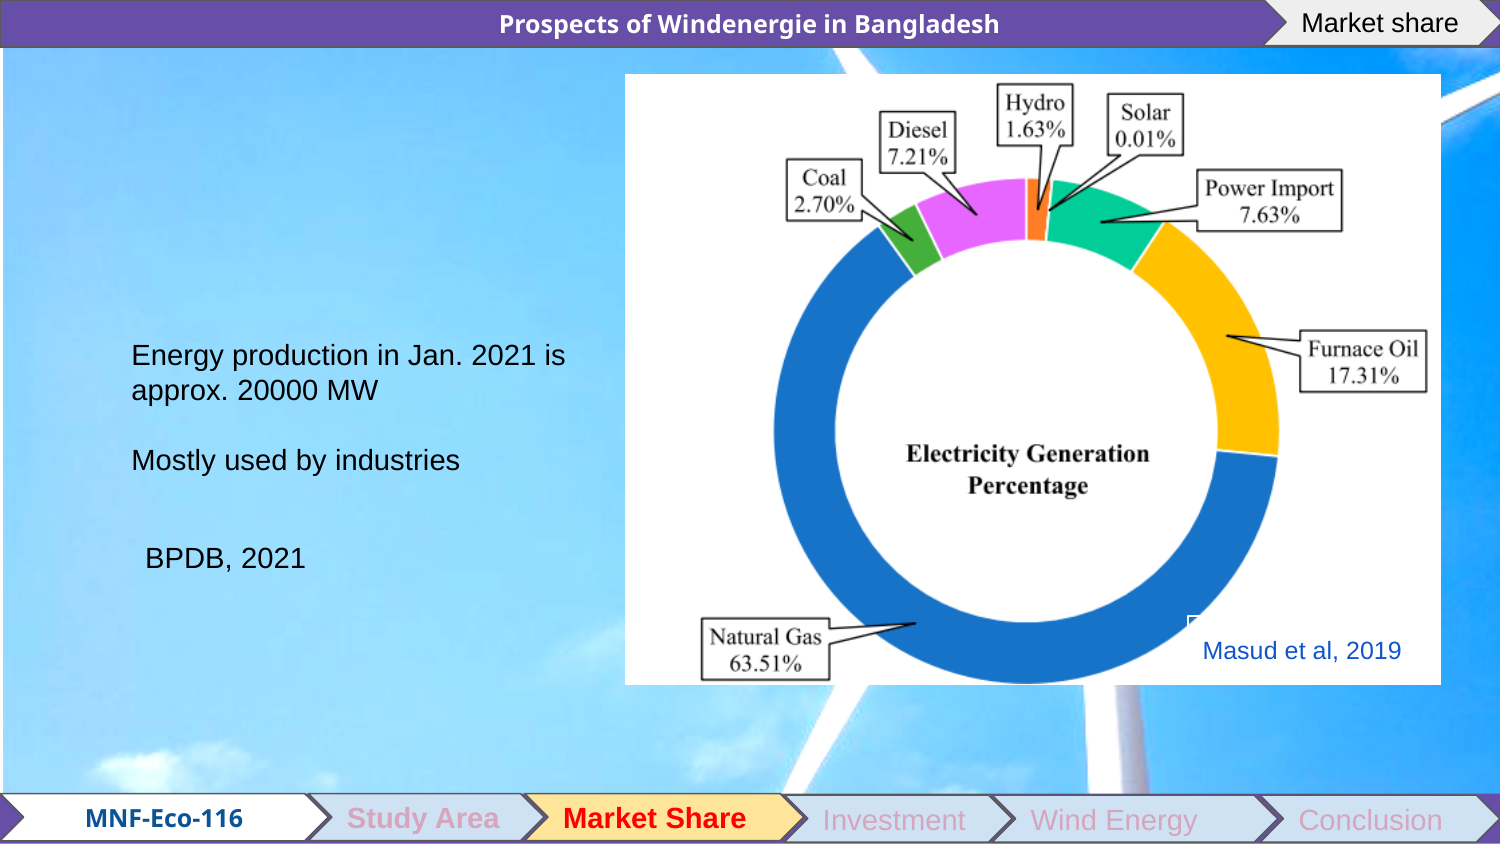

Prospects of Windenergie in Bangladesh
Market share
Energy production in Jan. 2021 is approx. 20000 MW
Mostly used by industries
BPDB, 2021
Masud et al, 2019
Study Area
Market Share
MNF-Eco-116
Investment
Wind Energy
Conclusion